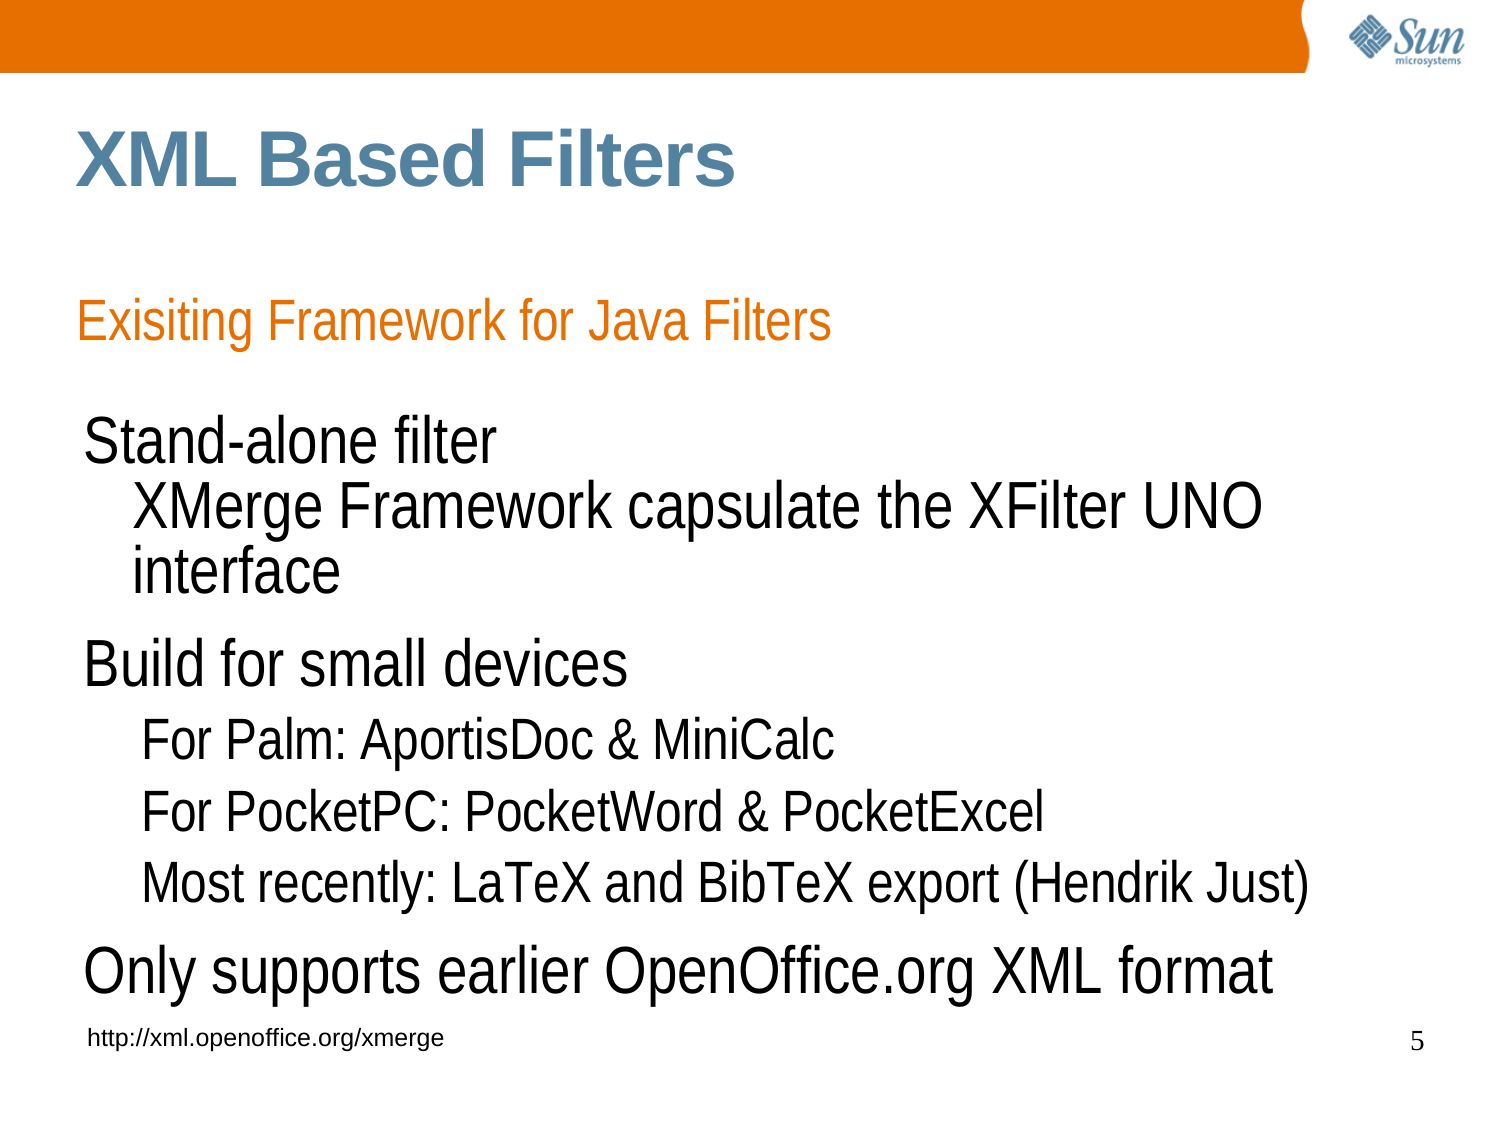

# XML Based Filters
Exisiting Framework for Java Filters
Stand-alone filter
XMerge Framework capsulate the XFilter UNO interface
Build for small devices
For Palm: AportisDoc & MiniCalc
For PocketPC: PocketWord & PocketExcel
Most recently: LaTeX and BibTeX export (Hendrik Just)
Only supports earlier OpenOffice.org XML format
5
http://xml.openoffice.org/xmerge